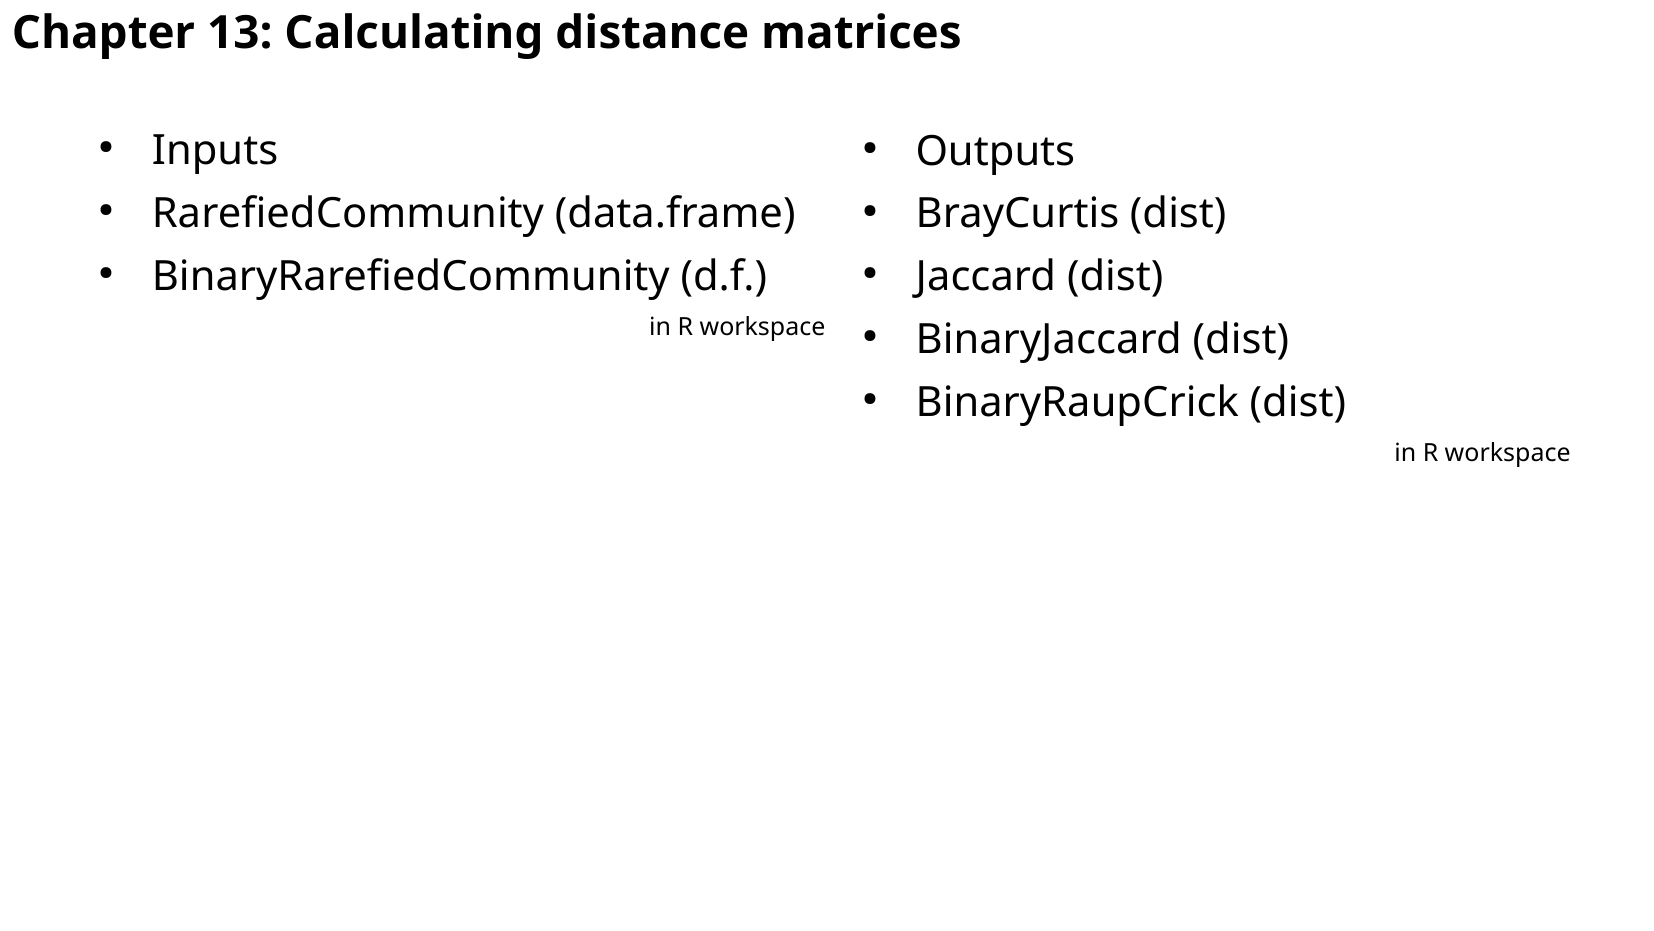

# Chapter 13: Calculating distance matrices
Inputs
RarefiedCommunity (data.frame)
BinaryRarefiedCommunity (d.f.)
in R workspace
Outputs
BrayCurtis (dist)
Jaccard (dist)
BinaryJaccard (dist)
BinaryRaupCrick (dist)
in R workspace